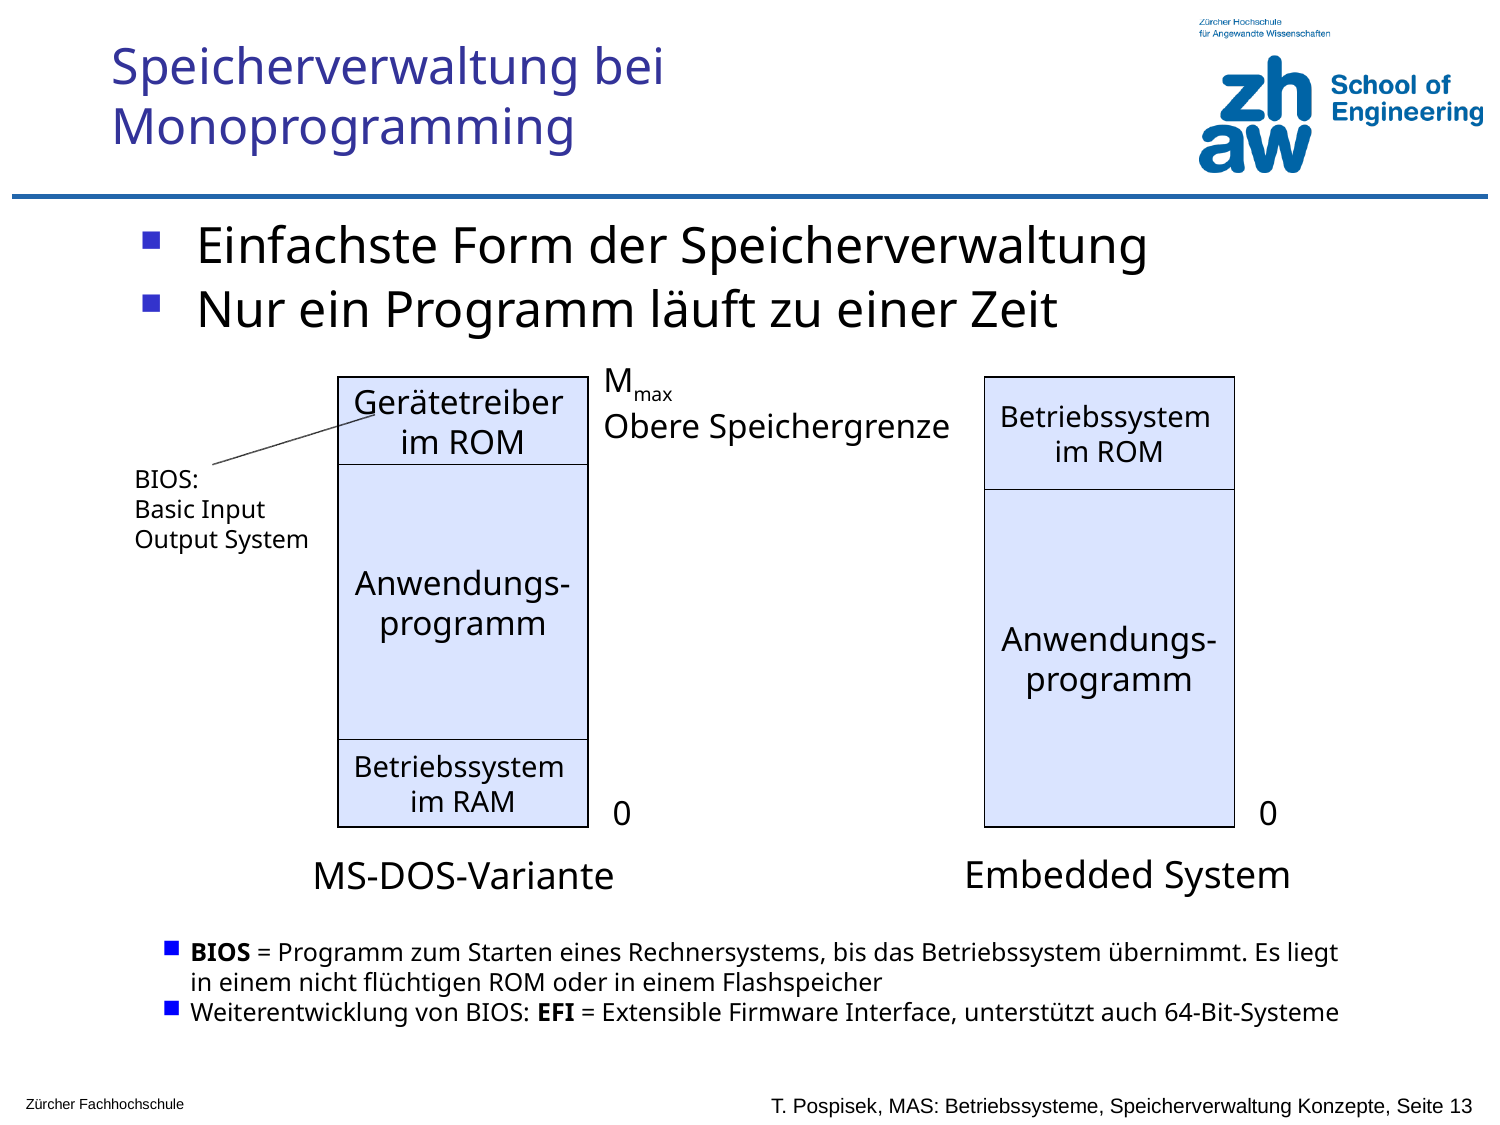

# Speicherverwaltung bei Monoprogramming
Einfachste Form der Speicherverwaltung
Nur ein Programm läuft zu einer Zeit
Mmax
Obere Speichergrenze
Gerätetreiber
im ROM
BIOS:
Basic Input
Output System
Anwendungs-
programm
Betriebssystem
im RAM
0
MS-DOS-Variante
Betriebssystem
im ROM
Anwendungs-
programm
0
Embedded System
BIOS = Programm zum Starten eines Rechnersystems, bis das Betriebssystem übernimmt. Es liegt in einem nicht flüchtigen ROM oder in einem Flashspeicher
Weiterentwicklung von BIOS: EFI = Extensible Firmware Interface, unterstützt auch 64-Bit-Systeme